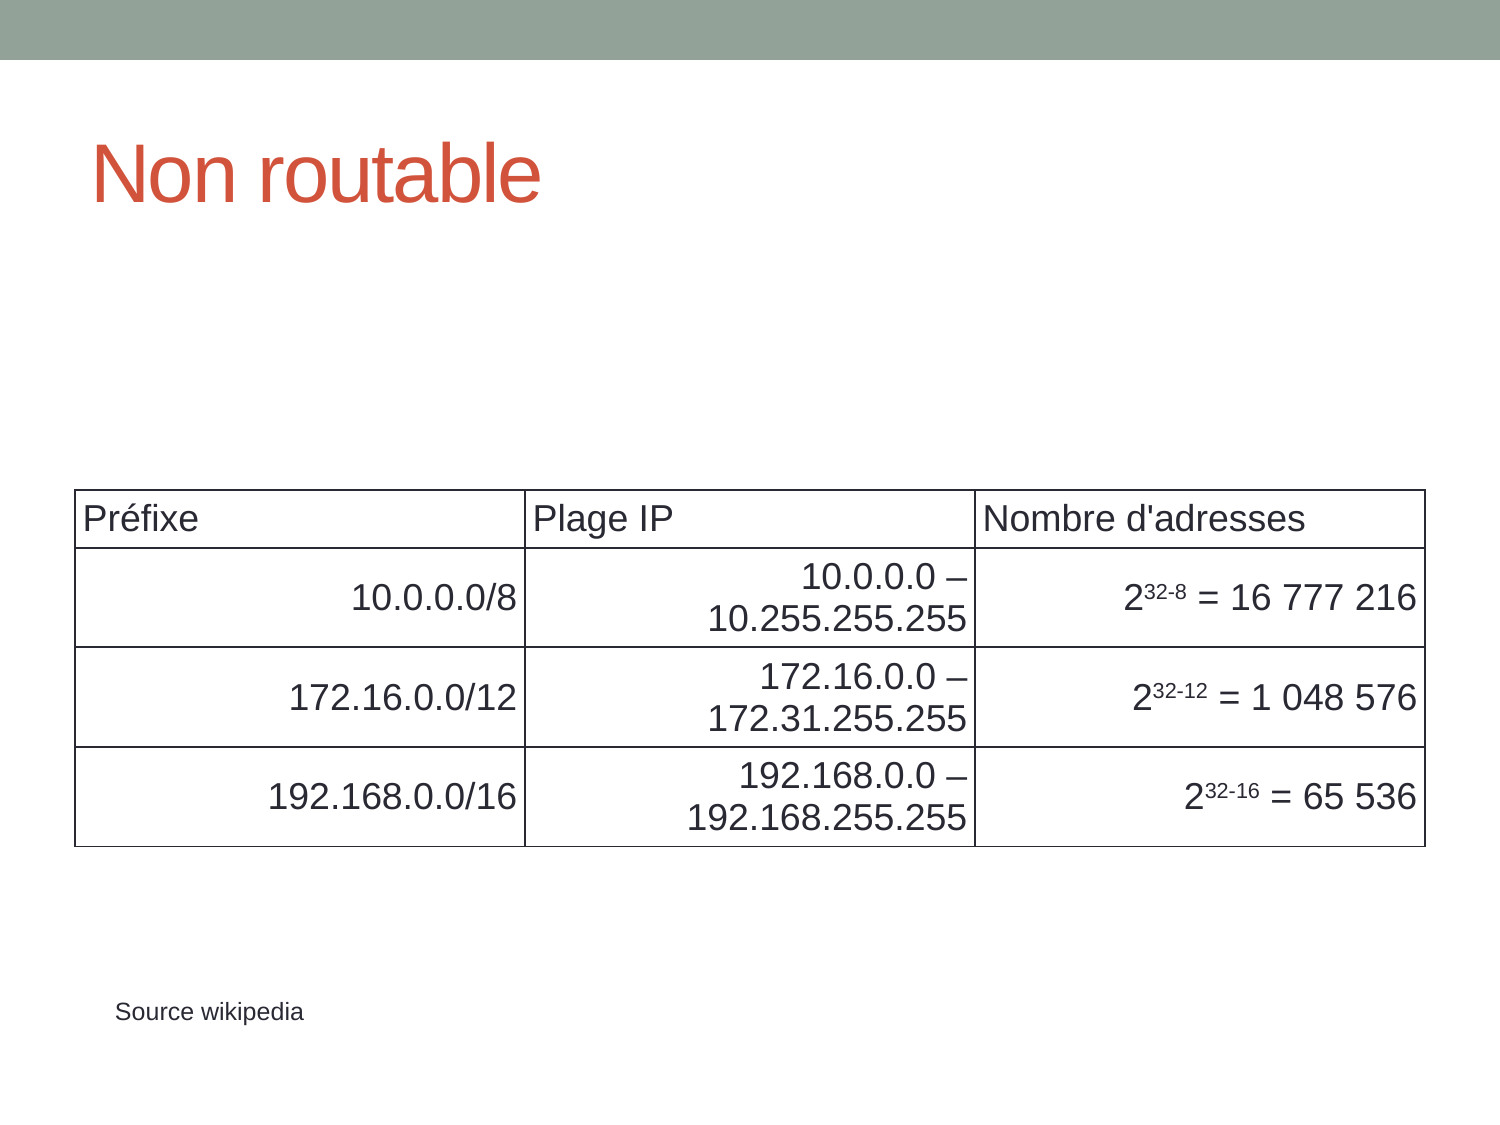

# Non routable
| Préfixe | Plage IP | Nombre d'adresses |
| --- | --- | --- |
| 10.0.0.0/8 | 10.0.0.0 – 10.255.255.255 | 232-8 = 16 777 216 |
| 172.16.0.0/12 | 172.16.0.0 – 172.31.255.255 | 232-12 = 1 048 576 |
| 192.168.0.0/16 | 192.168.0.0 – 192.168.255.255 | 232-16 = 65 536 |
Source wikipedia